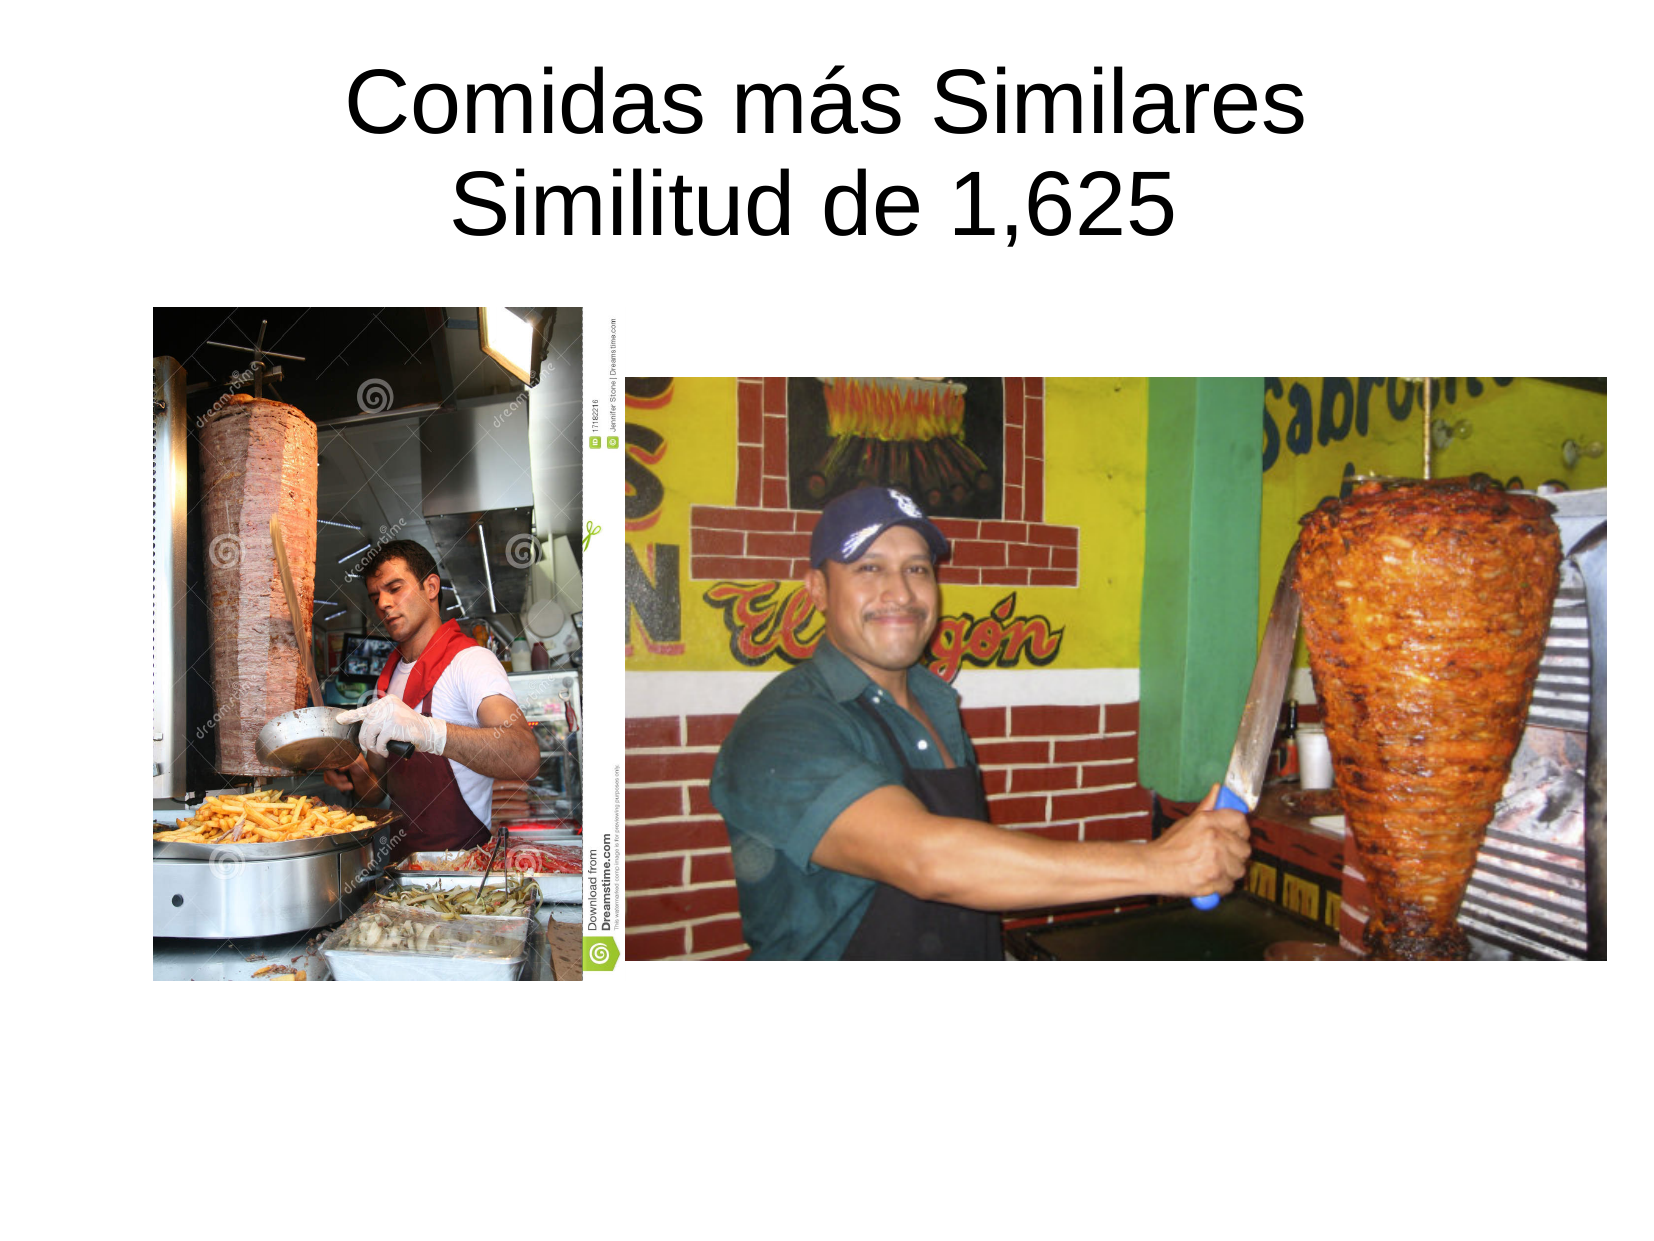

# Comidas más Similares Similitud de 1,625